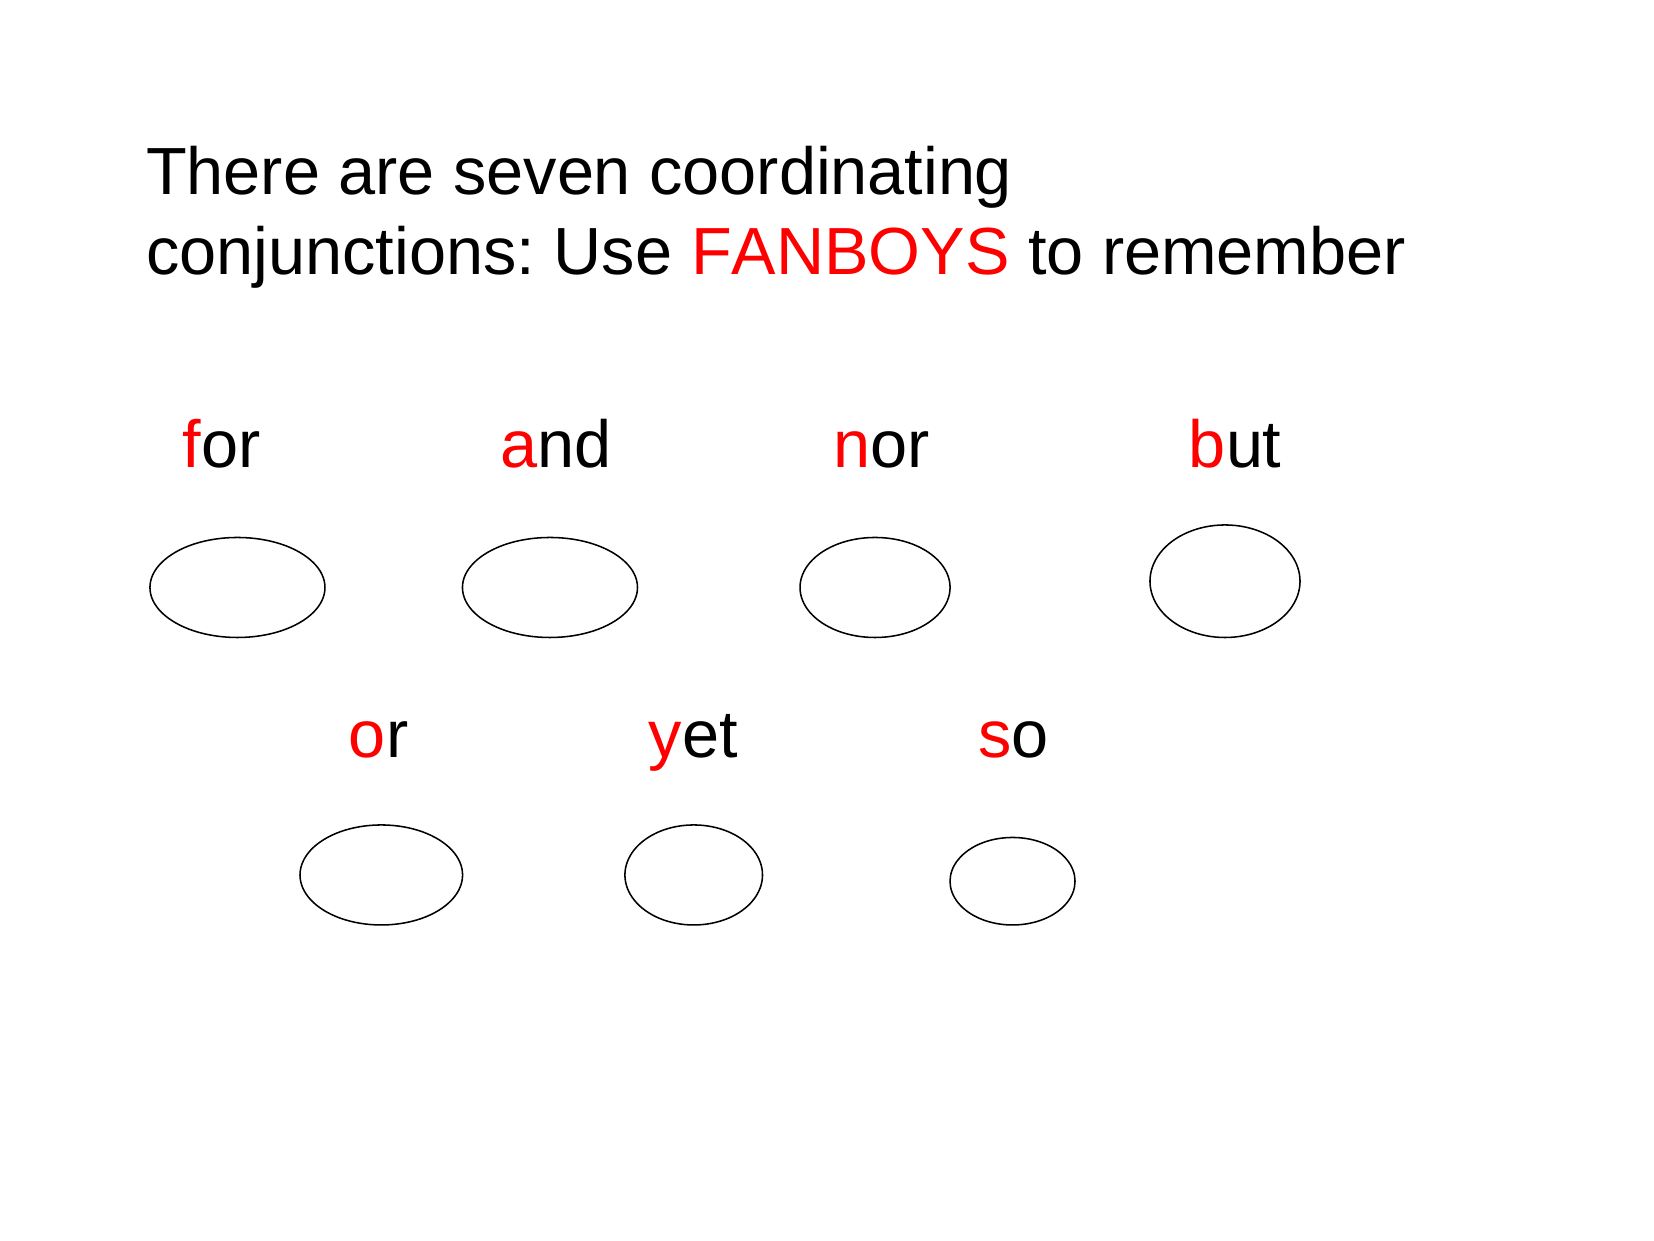

# There are seven coordinating conjunctions: Use FANBOYS to remember
 for and nor but
 or yet so